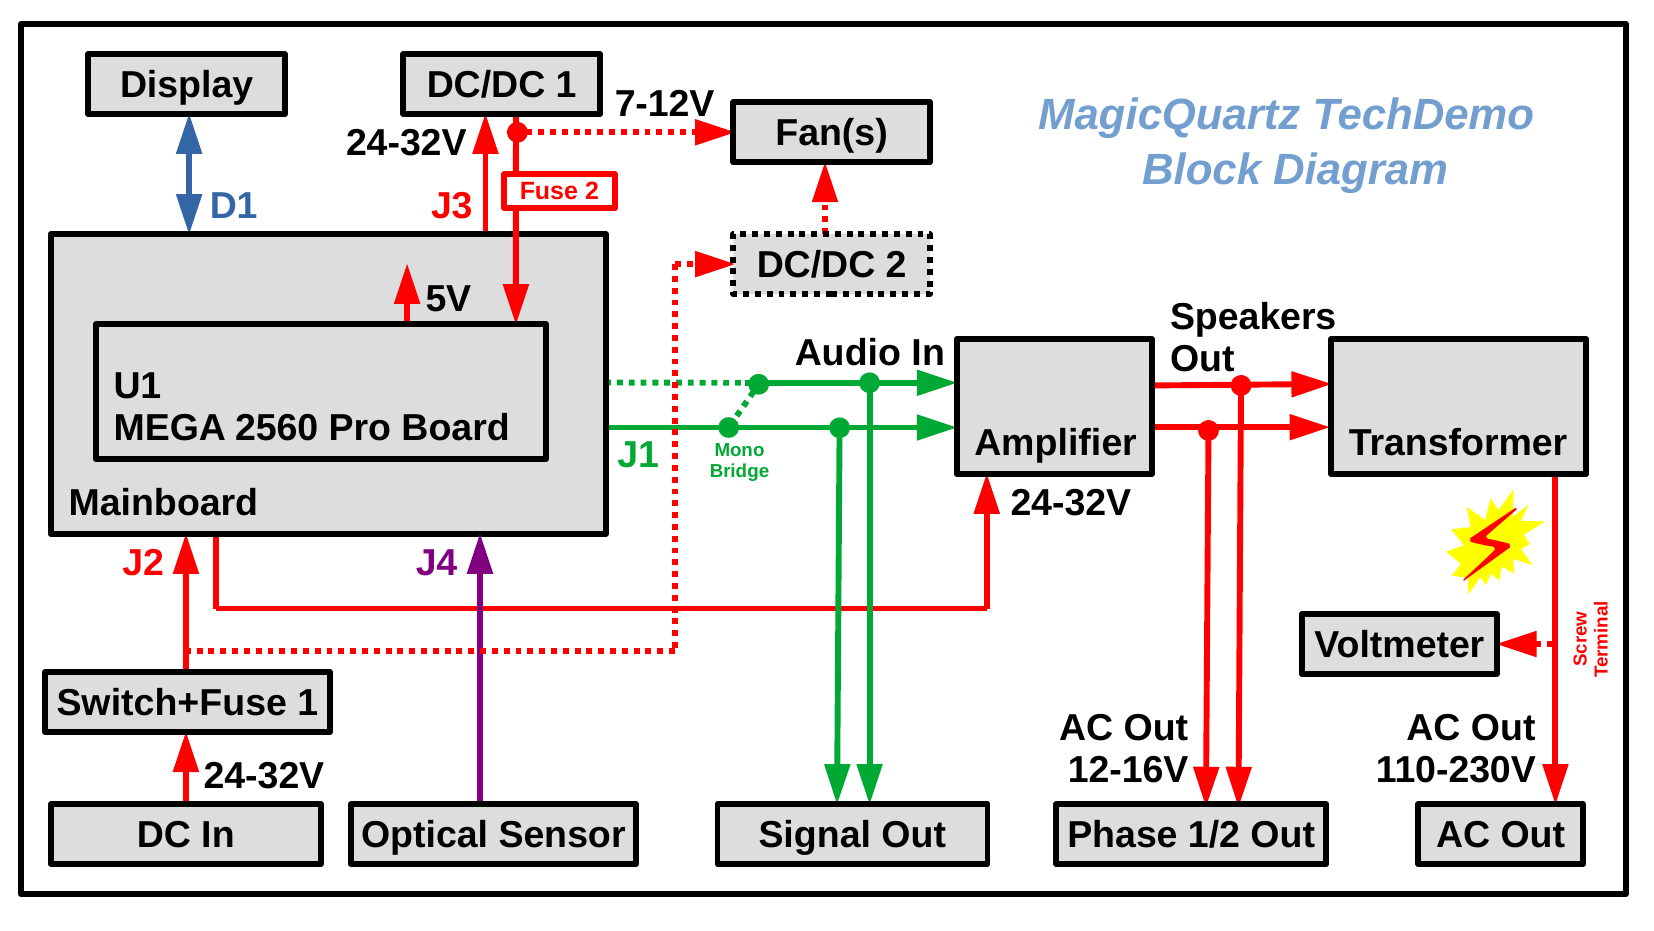

MagicQuartz TechDemo
Block Diagram
Display
DC/DC 1
7-12V
Fan(s)
24-32V
Fuse 2
D1
J3
Mainboard
DC/DC 2
5V
Speakers Out
Audio In
U1
MEGA 2560 Pro Board
Amplifier
Transformer
J1
Mono Bridge
24-32V
⚡
J2 J4
Screw Terminal
Voltmeter
Switch+Fuse 1
AC Out
12-16V
AC Out
110-230V
24-32V
DC In
Optical Sensor
Signal Out
Phase 1/2 Out
AC Out